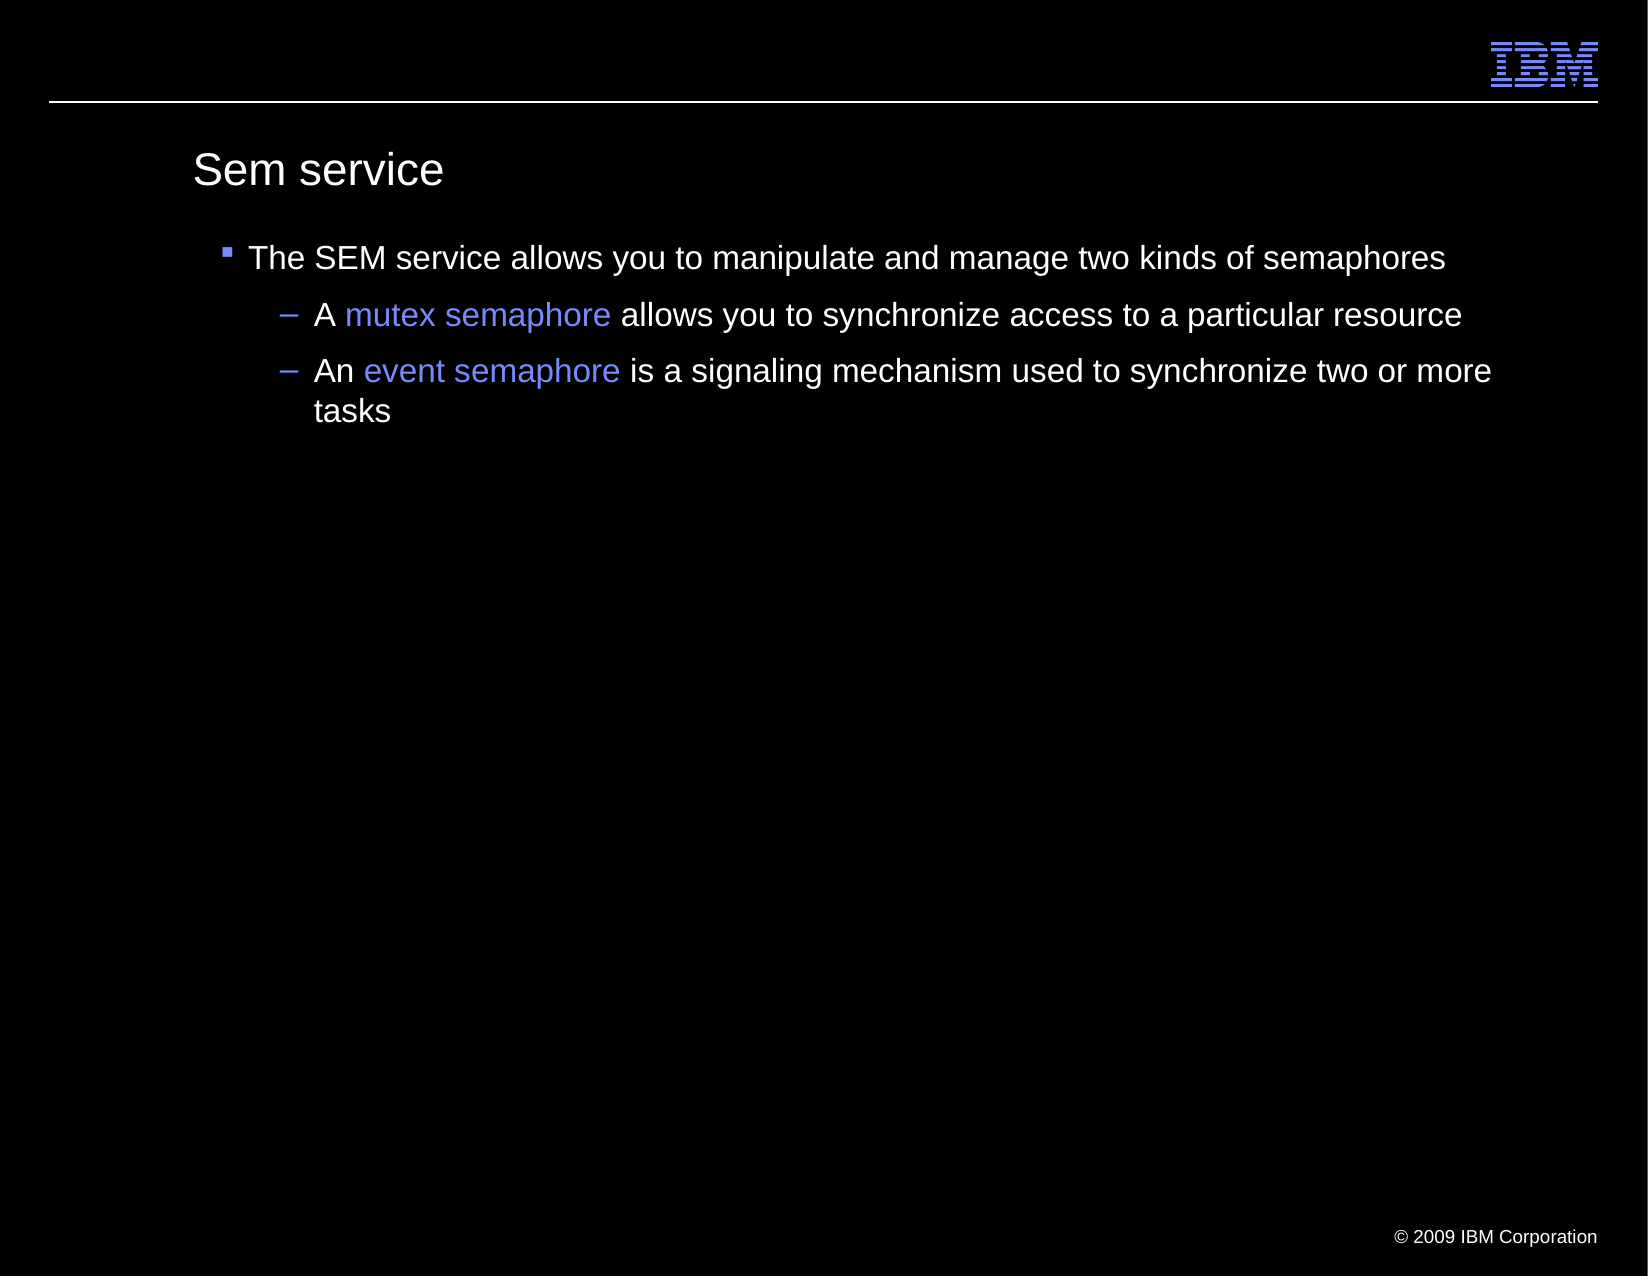

# Sem service
The SEM service allows you to manipulate and manage two kinds of semaphores
A mutex semaphore allows you to synchronize access to a particular resource
An event semaphore is a signaling mechanism used to synchronize two or more tasks